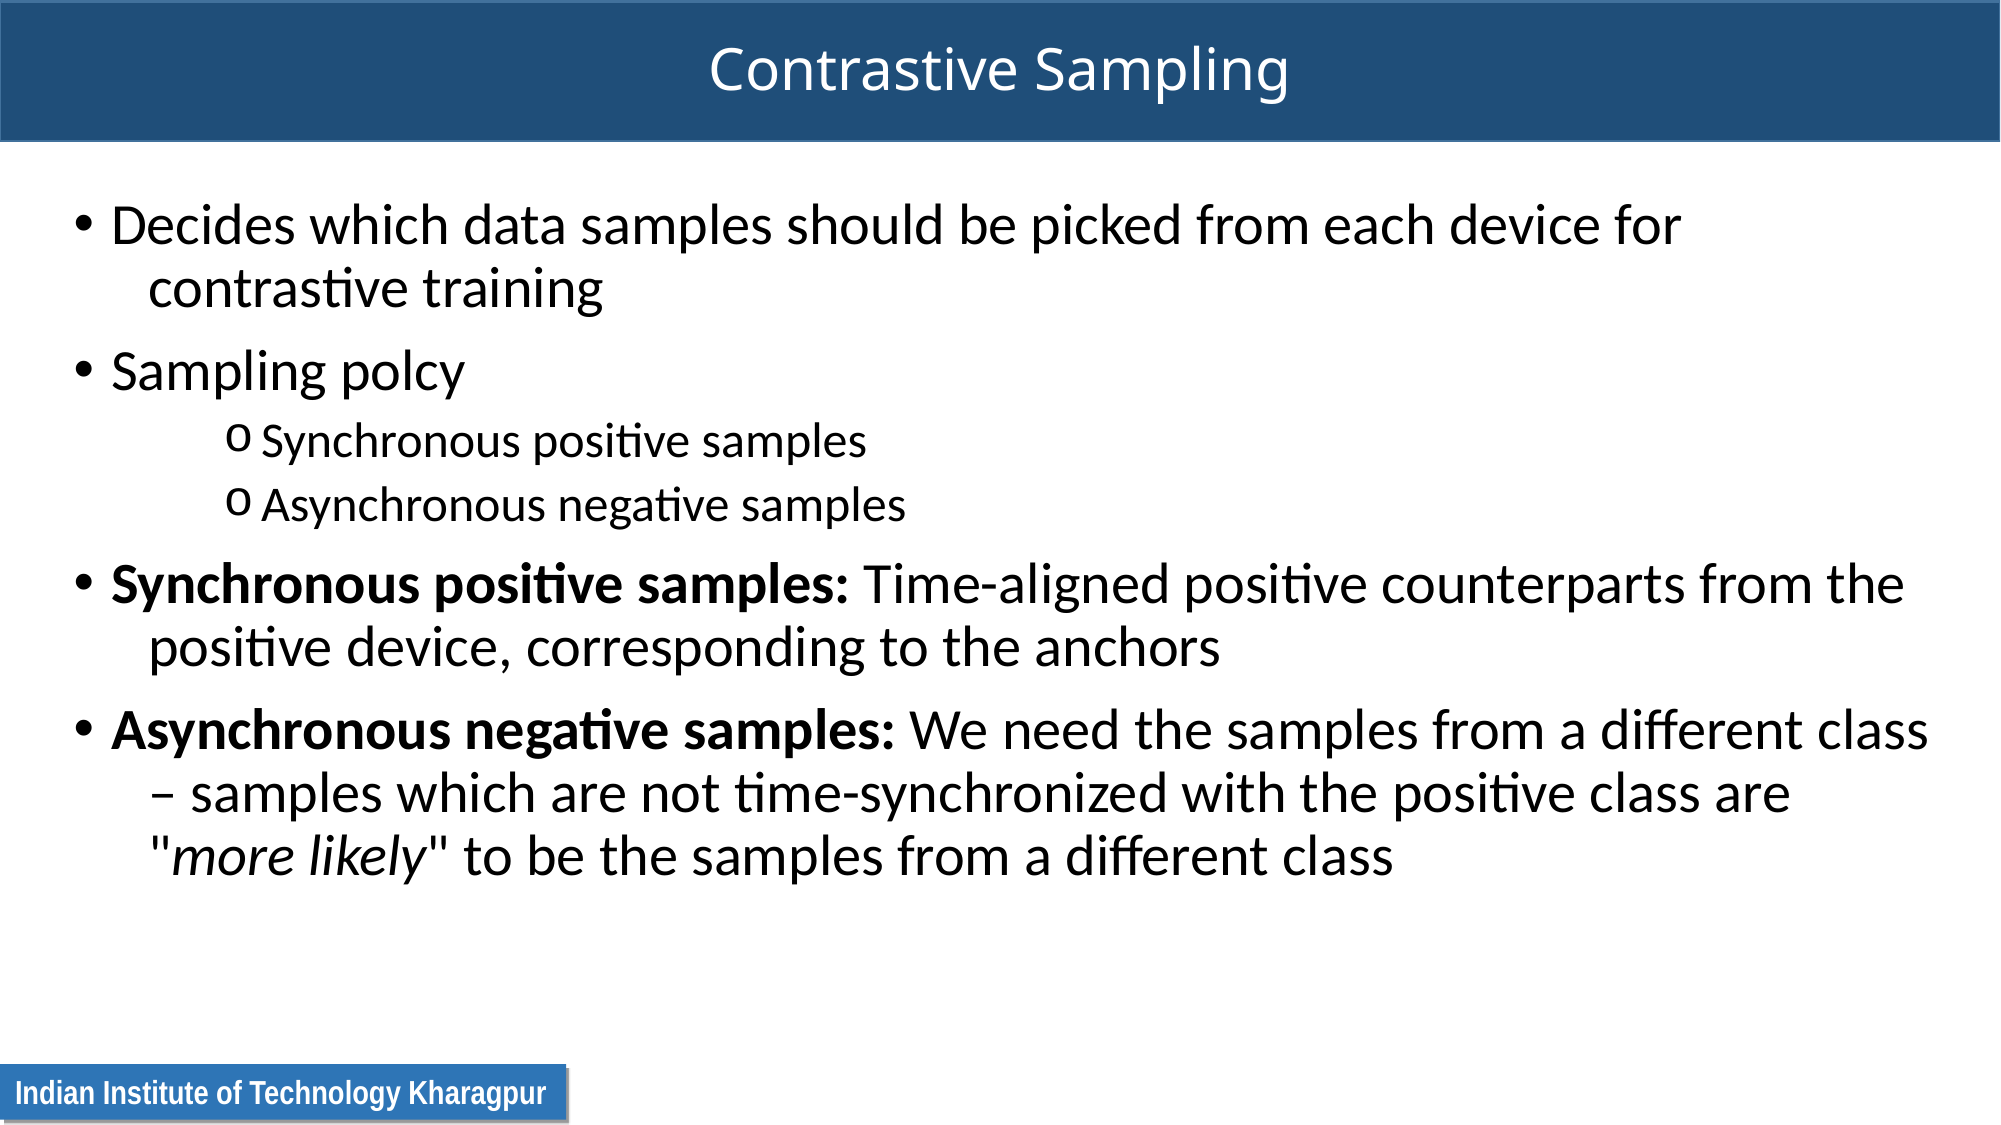

Contrastive Sampling
# Decides which data samples should be picked from each device for contrastive training
Sampling polcy
Synchronous positive samples
Asynchronous negative samples
Synchronous positive samples: Time-aligned positive counterparts from the positive device, corresponding to the anchors
Asynchronous negative samples: We need the samples from a different class – samples which are not time-synchronized with the positive class are "more likely" to be the samples from a different class